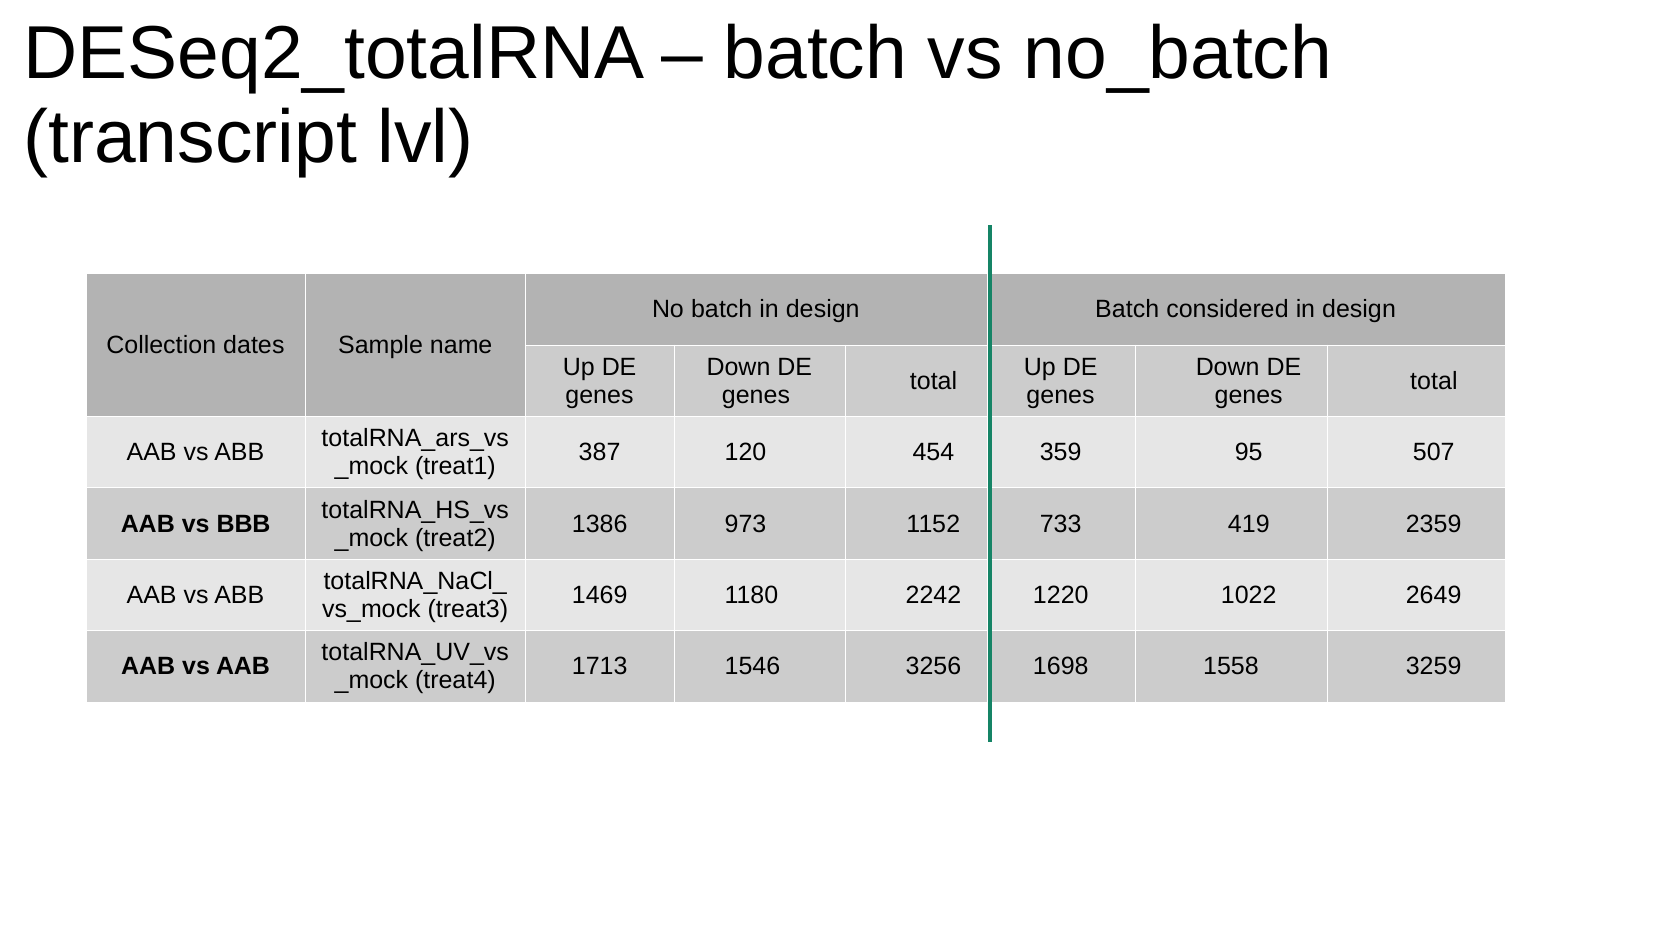

# DESeq2_totalRNA – batch vs no_batch (transcript lvl)
| Collection dates | Sample name | No batch in design | | | Batch considered in design | | |
| --- | --- | --- | --- | --- | --- | --- | --- |
| | | Up DE genes | Down DE genes | total | Up DE genes | Down DE genes | total |
| AAB vs ABB | totalRNA\_ars\_vs\_mock (treat1) | 387 | 120 | 454 | 359 | 95 | 507 |
| AAB vs BBB | totalRNA\_HS\_vs\_mock (treat2) | 1386 | 973 | 1152 | 733 | 419 | 2359 |
| AAB vs ABB | totalRNA\_NaCl\_vs\_mock (treat3) | 1469 | 1180 | 2242 | 1220 | 1022 | 2649 |
| AAB vs AAB | totalRNA\_UV\_vs\_mock (treat4) | 1713 | 1546 | 3256 | 1698 | 1558 | 3259 |